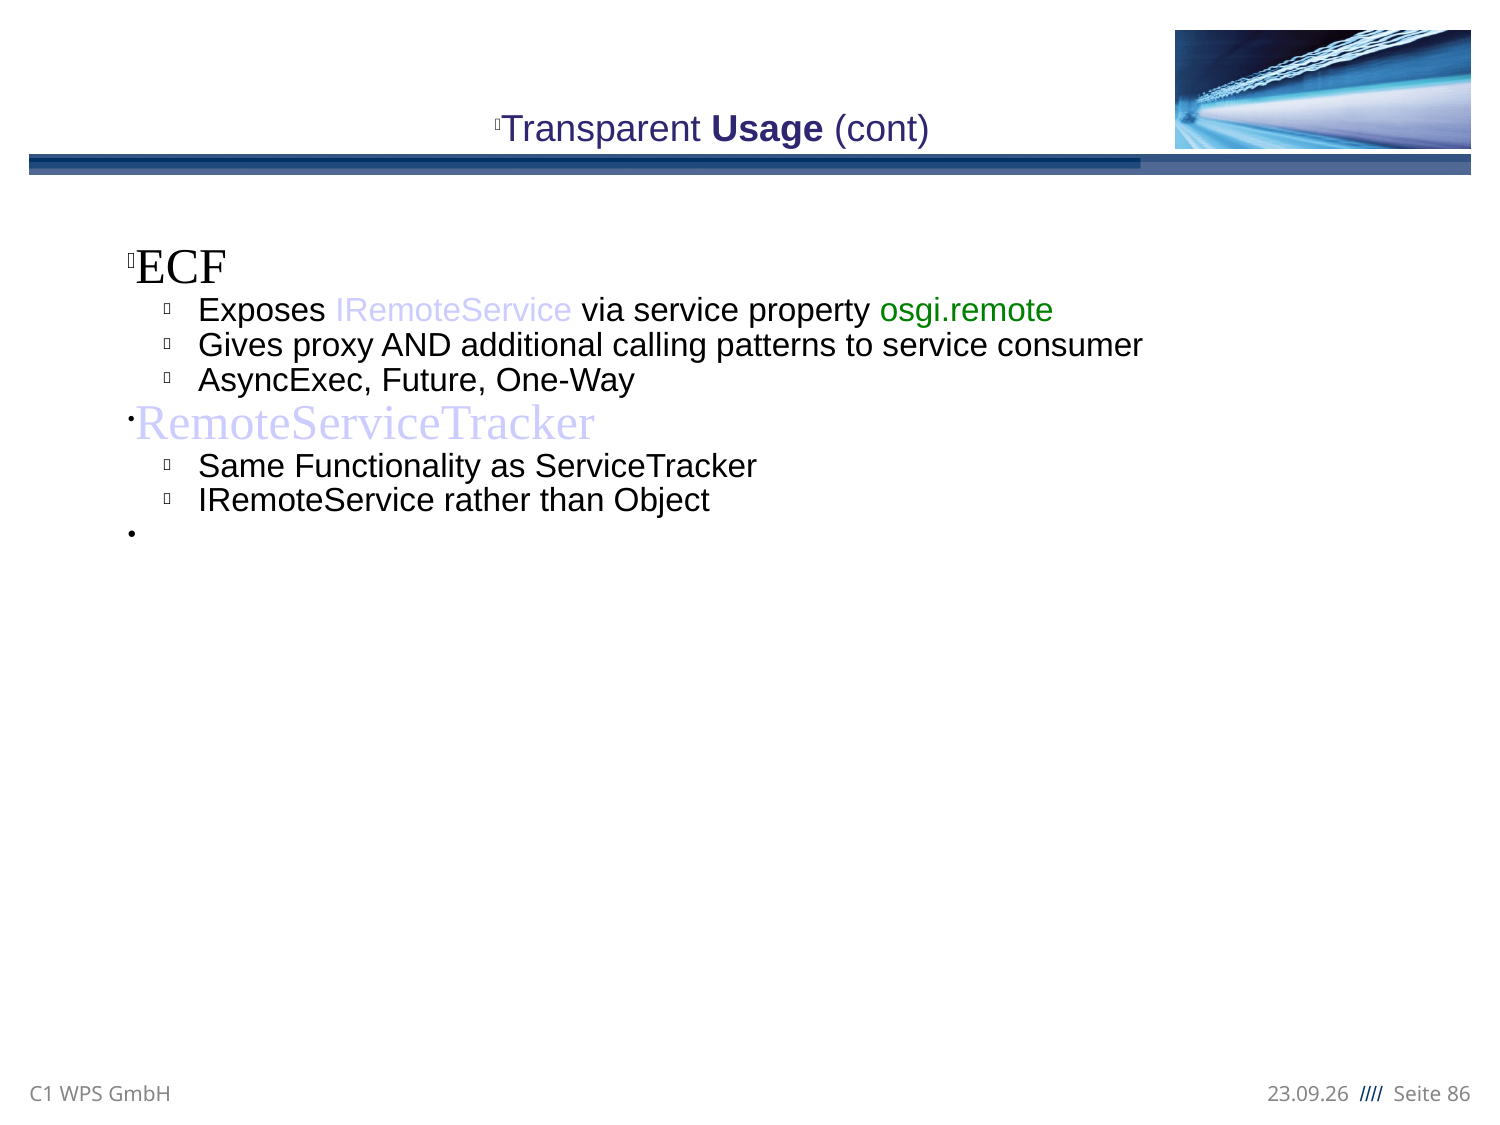

Transparent Usage (cont)
ECF
Exposes IRemoteService via service property osgi.remote
Gives proxy AND additional calling patterns to service consumer
AsyncExec, Future, One-Way
RemoteServiceTracker
Same Functionality as ServiceTracker
IRemoteService rather than Object